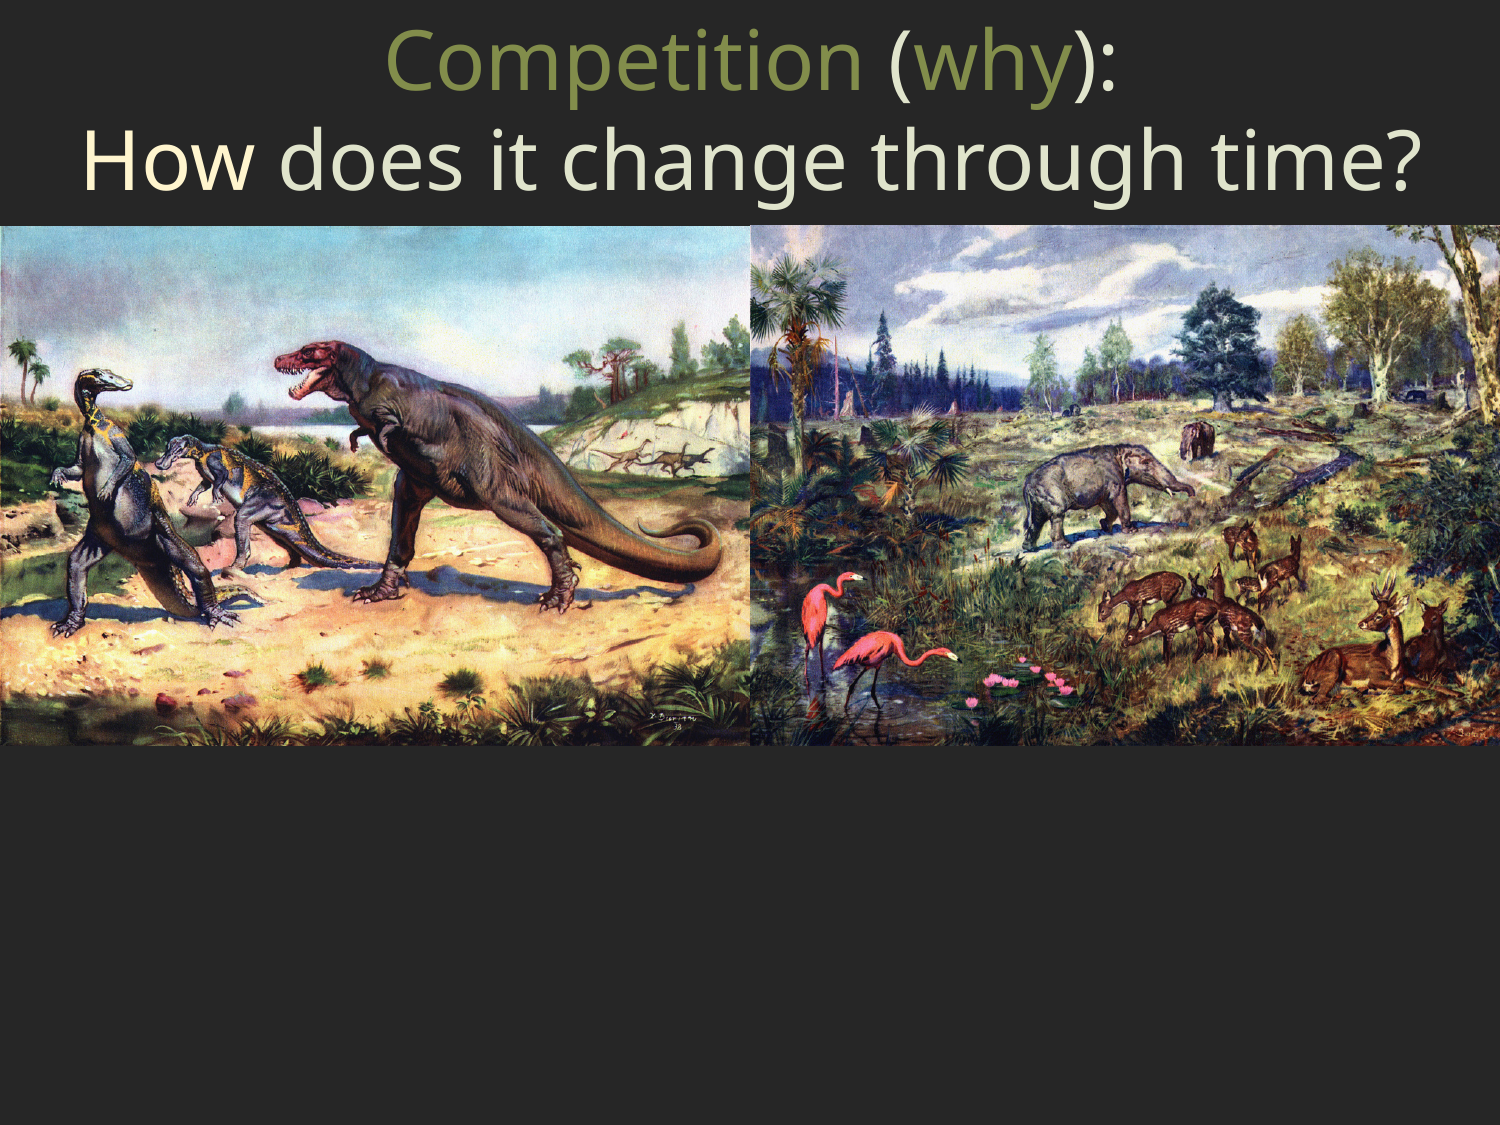

Competition (why):
How does it change through time?